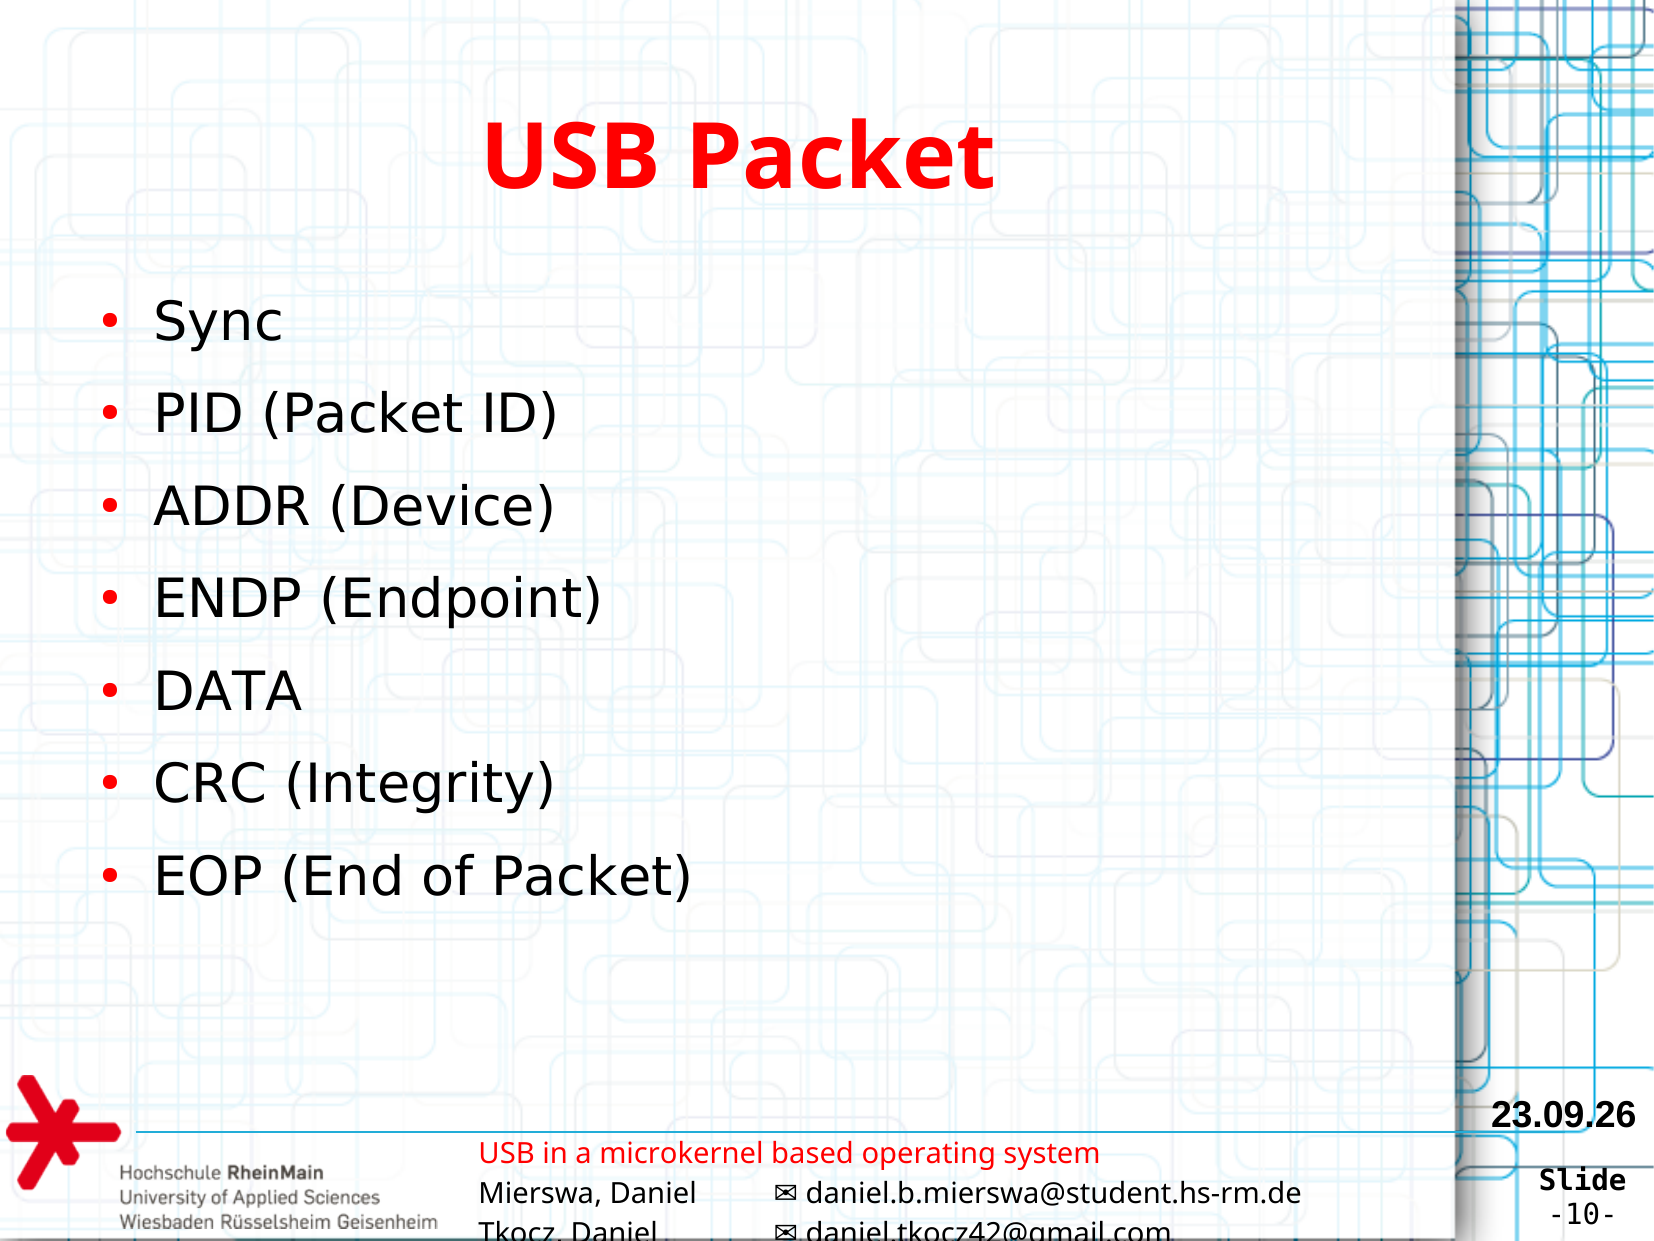

# USB Packet
Sync
PID (Packet ID)
ADDR (Device)
ENDP (Endpoint)
DATA
CRC (Integrity)
EOP (End of Packet)
10